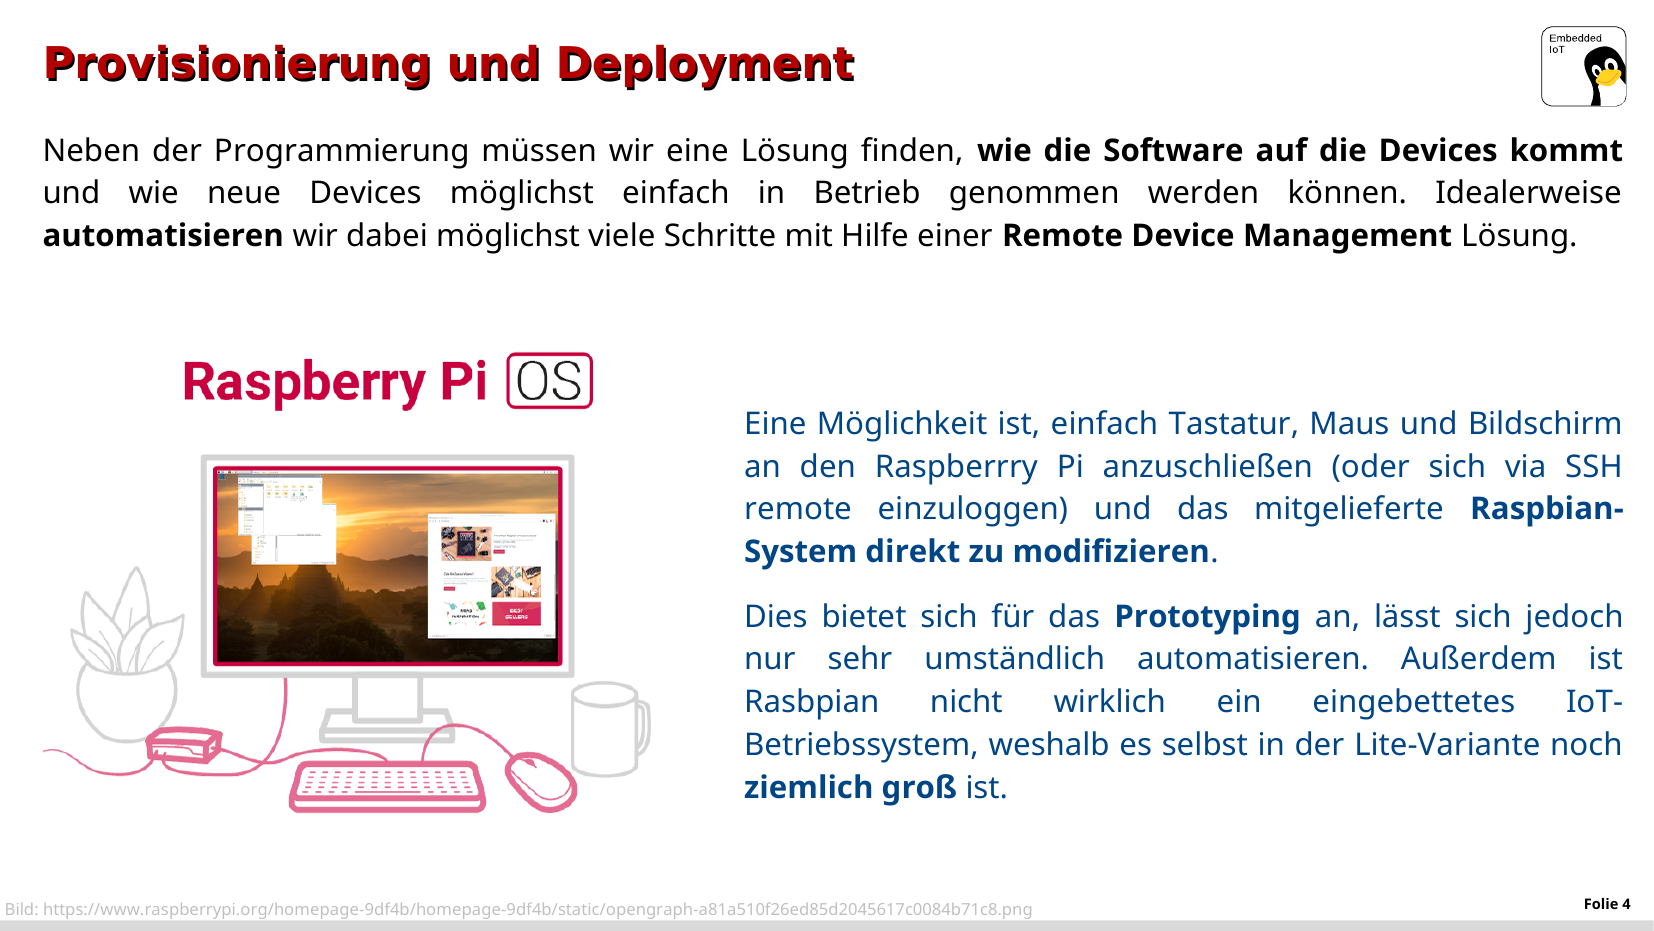

# Provisionierung und Deployment
Neben der Programmierung müssen wir eine Lösung finden, wie die Software auf die Devices kommt und wie neue Devices möglichst einfach in Betrieb genommen werden können. Idealerweise automatisieren wir dabei möglichst viele Schritte mit Hilfe einer Remote Device Management Lösung.
Eine Möglichkeit ist, einfach Tastatur, Maus und Bildschirm an den Raspberrry Pi anzuschließen (oder sich via SSH remote einzuloggen) und das mitgelieferte Raspbian-System direkt zu modifizieren.
Dies bietet sich für das Prototyping an, lässt sich jedoch nur sehr umständlich automatisieren. Außerdem ist Rasbpian nicht wirklich ein eingebettetes IoT-Betriebssystem, weshalb es selbst in der Lite-Variante noch ziemlich groß ist.
Bild: https://www.raspberrypi.org/homepage-9df4b/homepage-9df4b/static/opengraph-a81a510f26ed85d2045617c0084b71c8.png